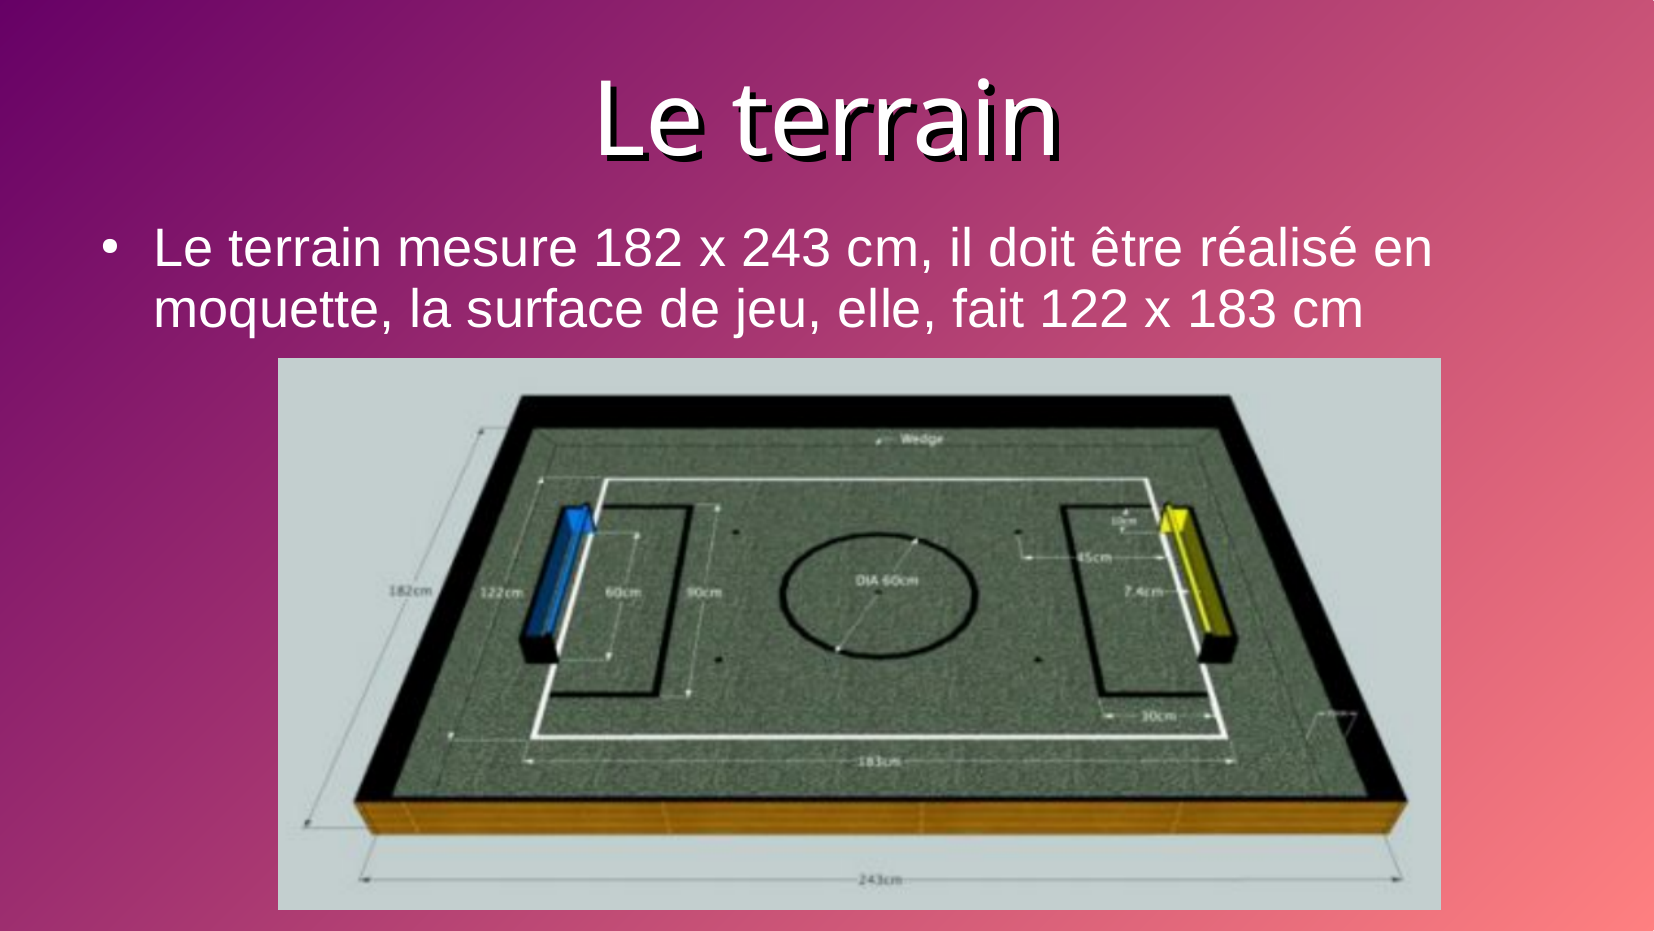

# Le terrain
Le terrain mesure 182 x 243 cm, il doit être réalisé en moquette, la surface de jeu, elle, fait 122 x 183 cm